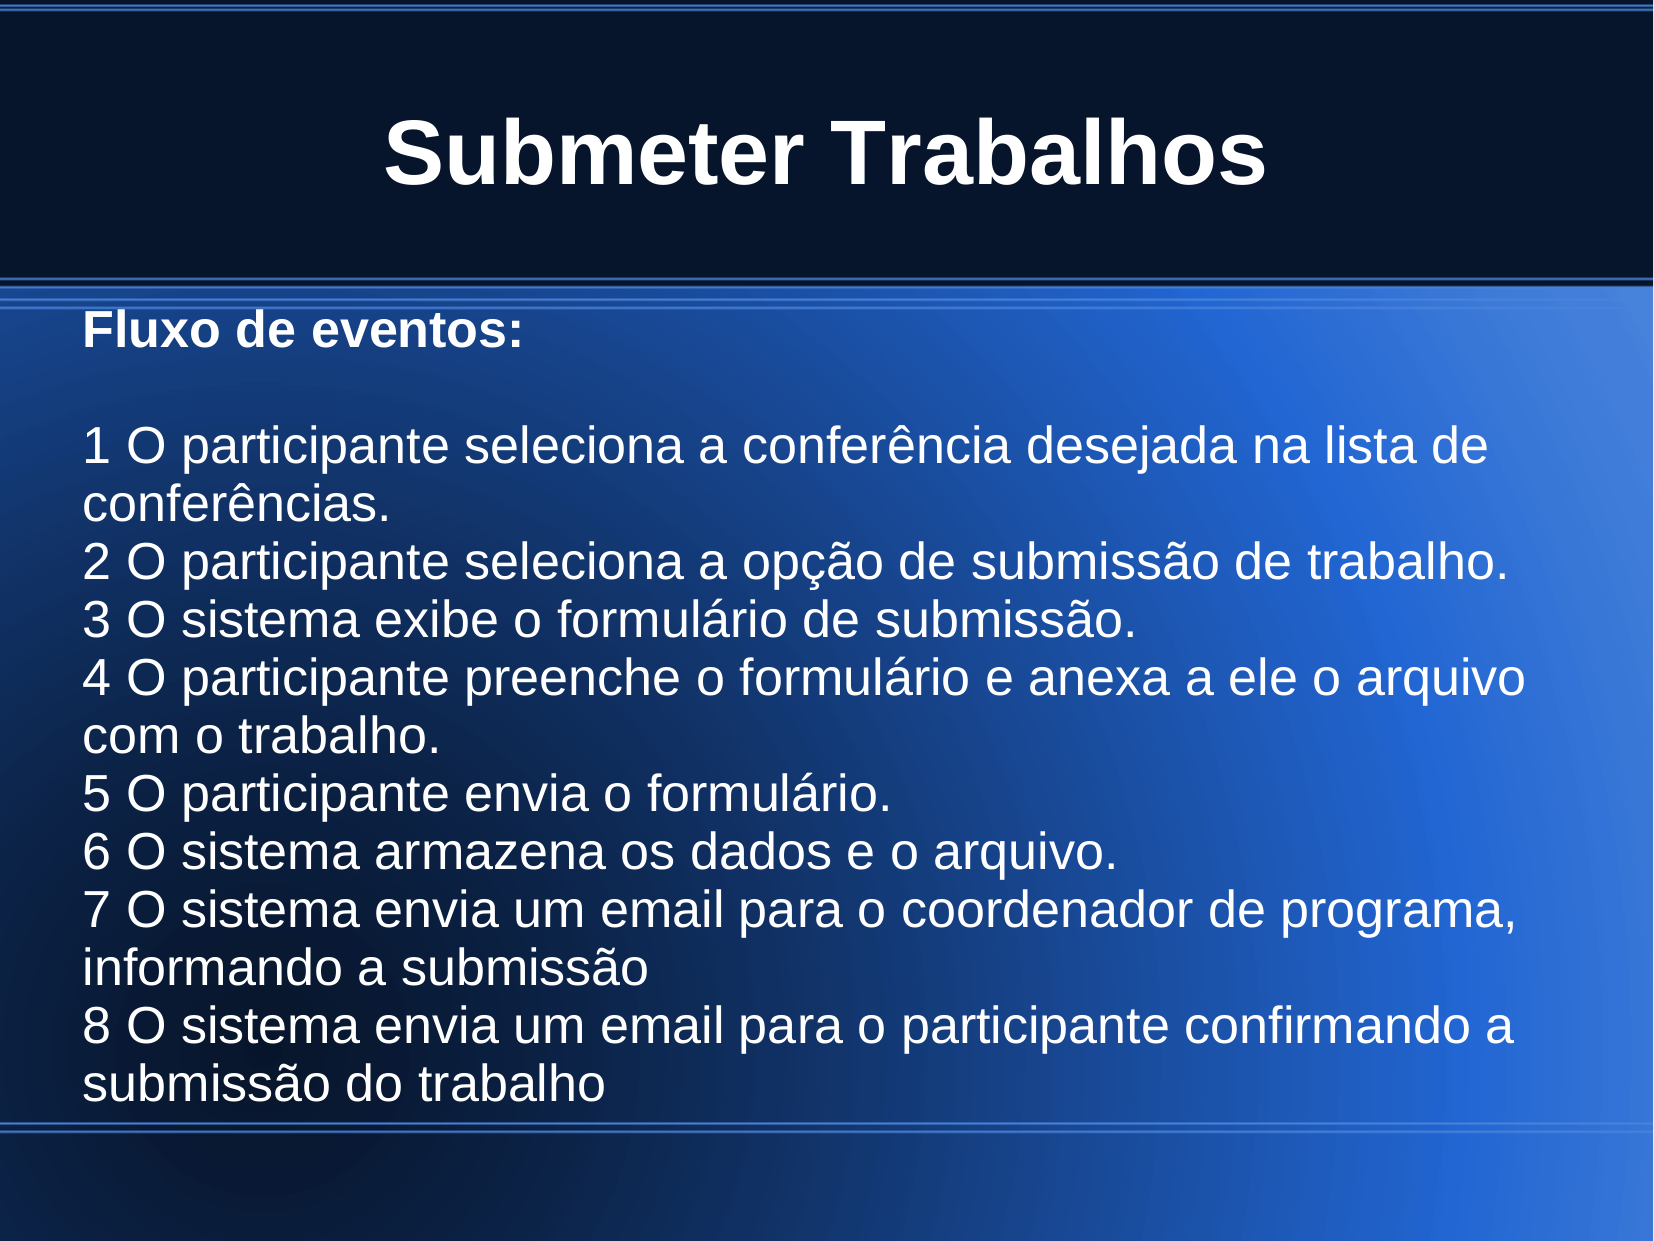

# Submeter Trabalhos
Fluxo de eventos:
1 O participante seleciona a conferência desejada na lista de conferências.
2 O participante seleciona a opção de submissão de trabalho.
3 O sistema exibe o formulário de submissão.
4 O participante preenche o formulário e anexa a ele o arquivo com o trabalho.
5 O participante envia o formulário.
6 O sistema armazena os dados e o arquivo.
7 O sistema envia um email para o coordenador de programa, informando a submissão
8 O sistema envia um email para o participante confirmando a submissão do trabalho